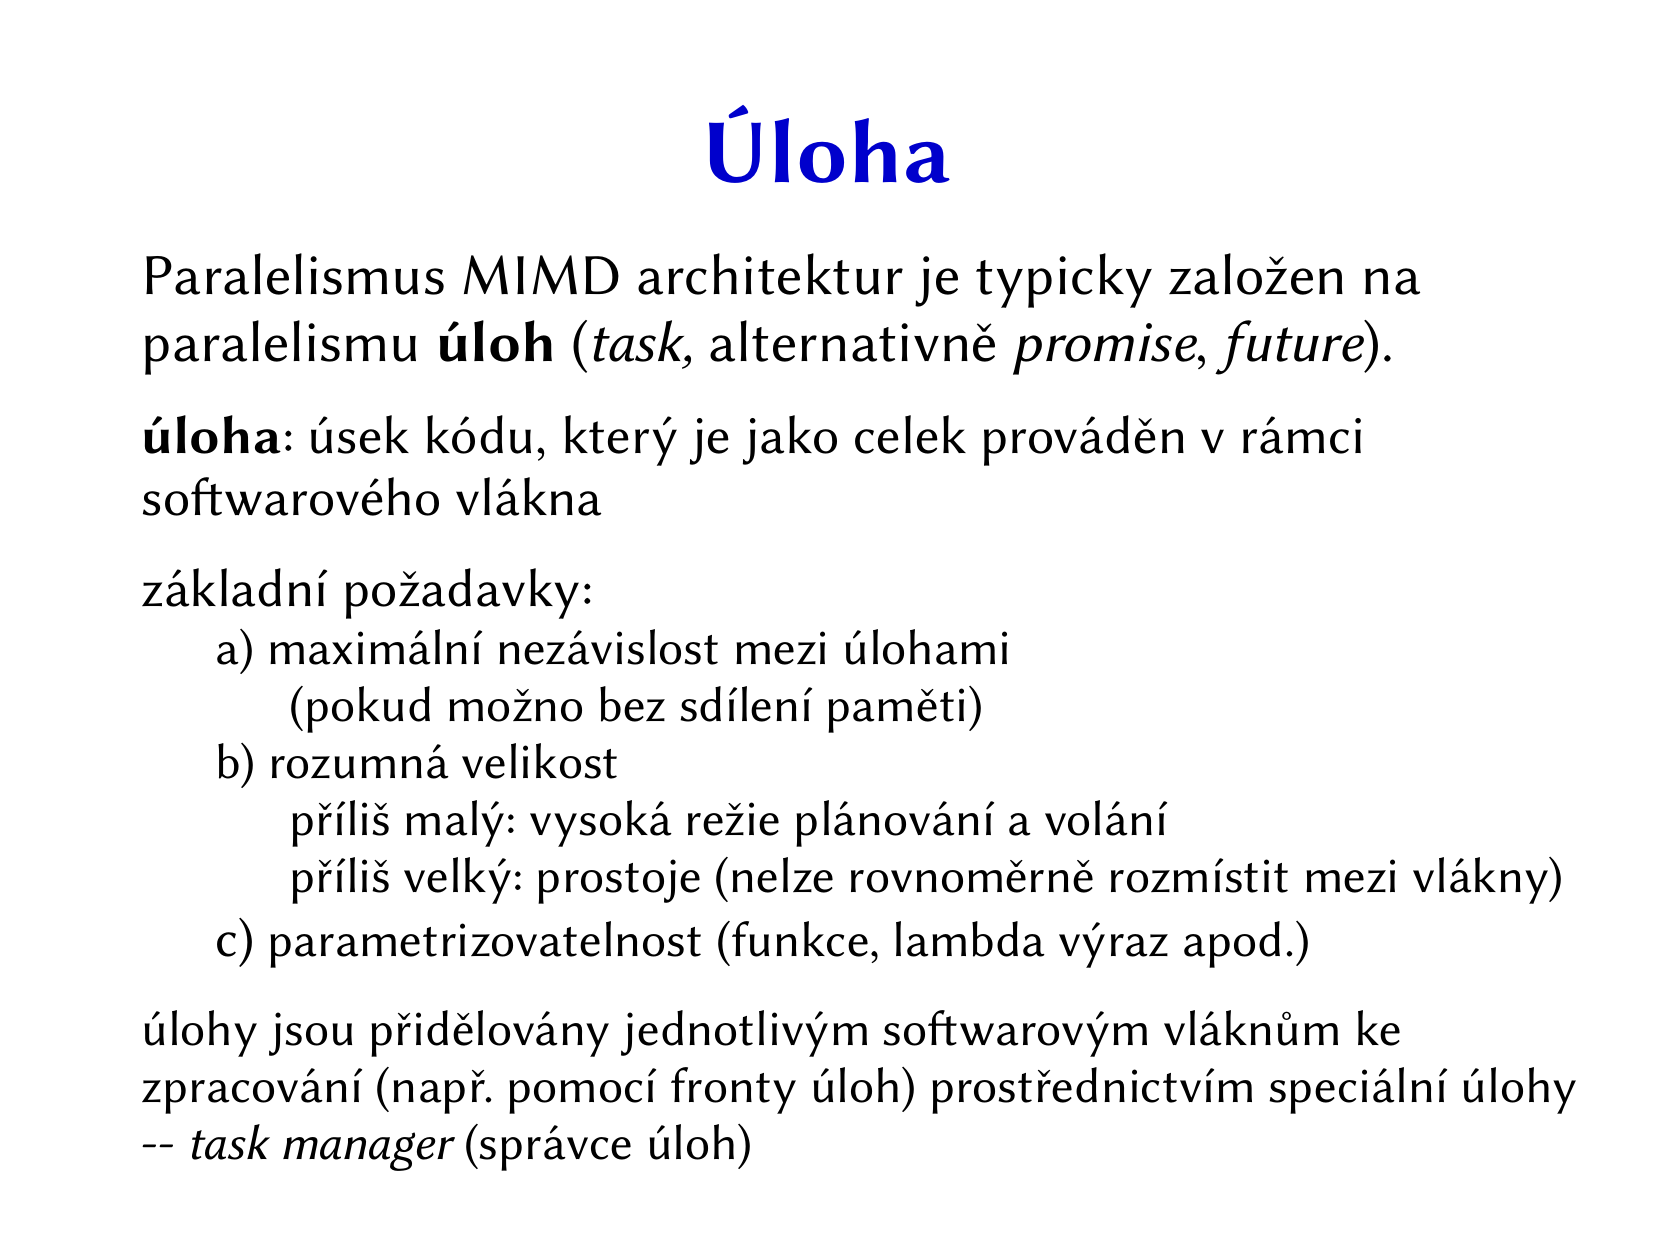

# Úloha
Paralelismus MIMD architektur je typicky založen na paralelismu úloh (task, alternativně promise, future).
úloha: úsek kódu, který je jako celek prováděn v rámci softwarového vlákna
základní požadavky:
	a) maximální nezávislost mezi úlohami
		(pokud možno bez sdílení paměti)
	b) rozumná velikost
		příliš malý: vysoká režie plánování a volání
		příliš velký: prostoje (nelze rovnoměrně rozmístit mezi vlákny)
	c) parametrizovatelnost (funkce, lambda výraz apod.)
úlohy jsou přidělovány jednotlivým softwarovým vláknům ke zpracování (např. pomocí fronty úloh) prostřednictvím speciální úlohy -- task manager (správce úloh)